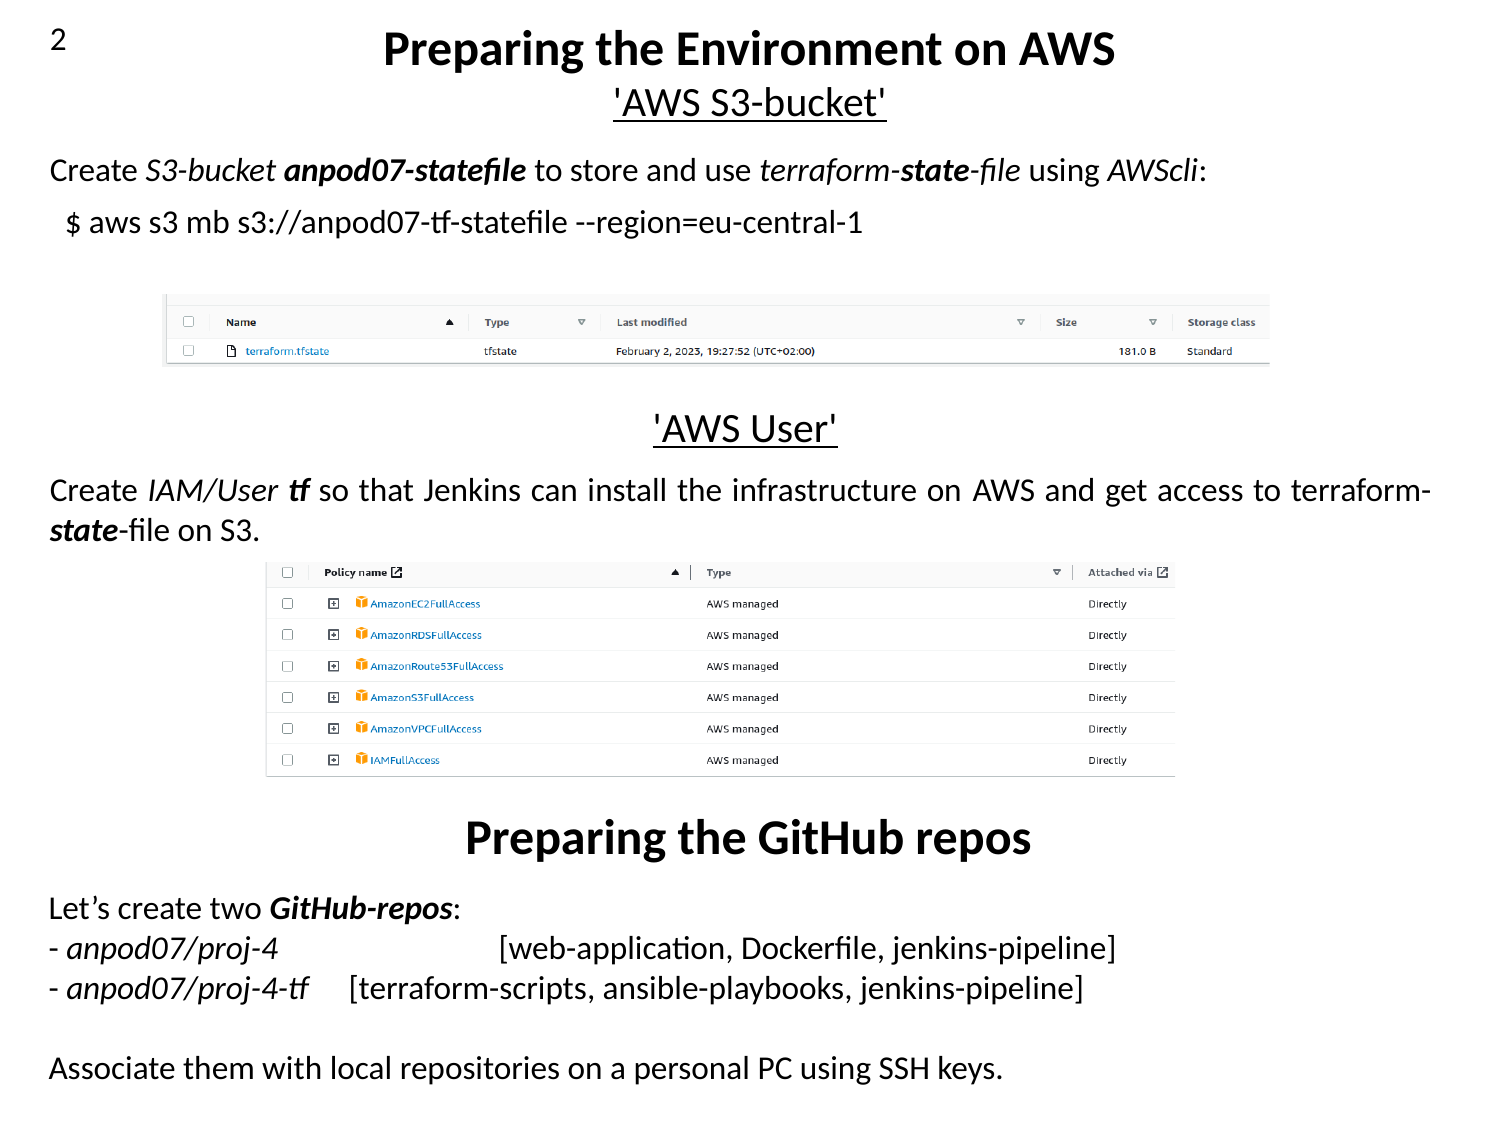

2
# Preparing the Environment on AWS 'AWS S3-bucket'
Create S3-bucket anpod07-statefile to store and use terraform-state-file using AWScli:
 $ aws s3 mb s3://anpod07-tf-statefile --region=eu-central-1
'AWS User'
Create IAM/User tf so that Jenkins can install the infrastructure on AWS and get access to terraform-state-file on S3.
Preparing the GitHub repos
Let’s create two GitHub-repos:
- anpod07/proj-4		[web-application, Dockerfile, jenkins-pipeline]
- anpod07/proj-4-tf	[terraform-scripts, ansible-playbooks, jenkins-pipeline]
Associate them with local repositories on a personal PC using SSH keys.